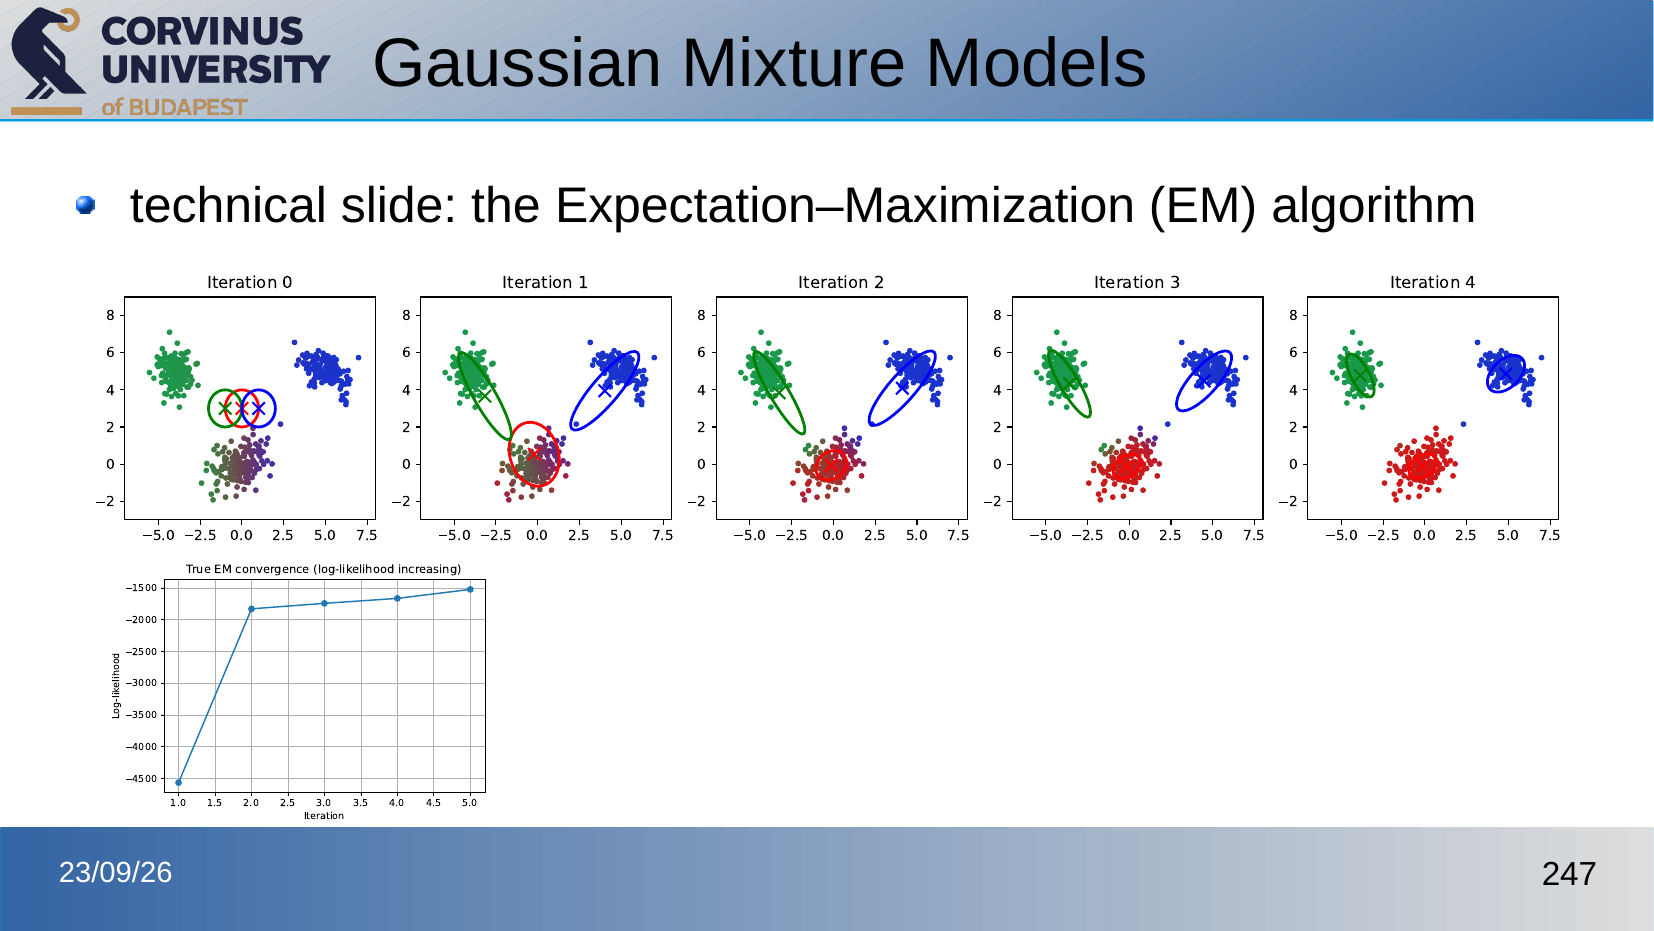

# Gaussian Mixture Models
technical slide: the Expectation–Maximization (EM) algorithm